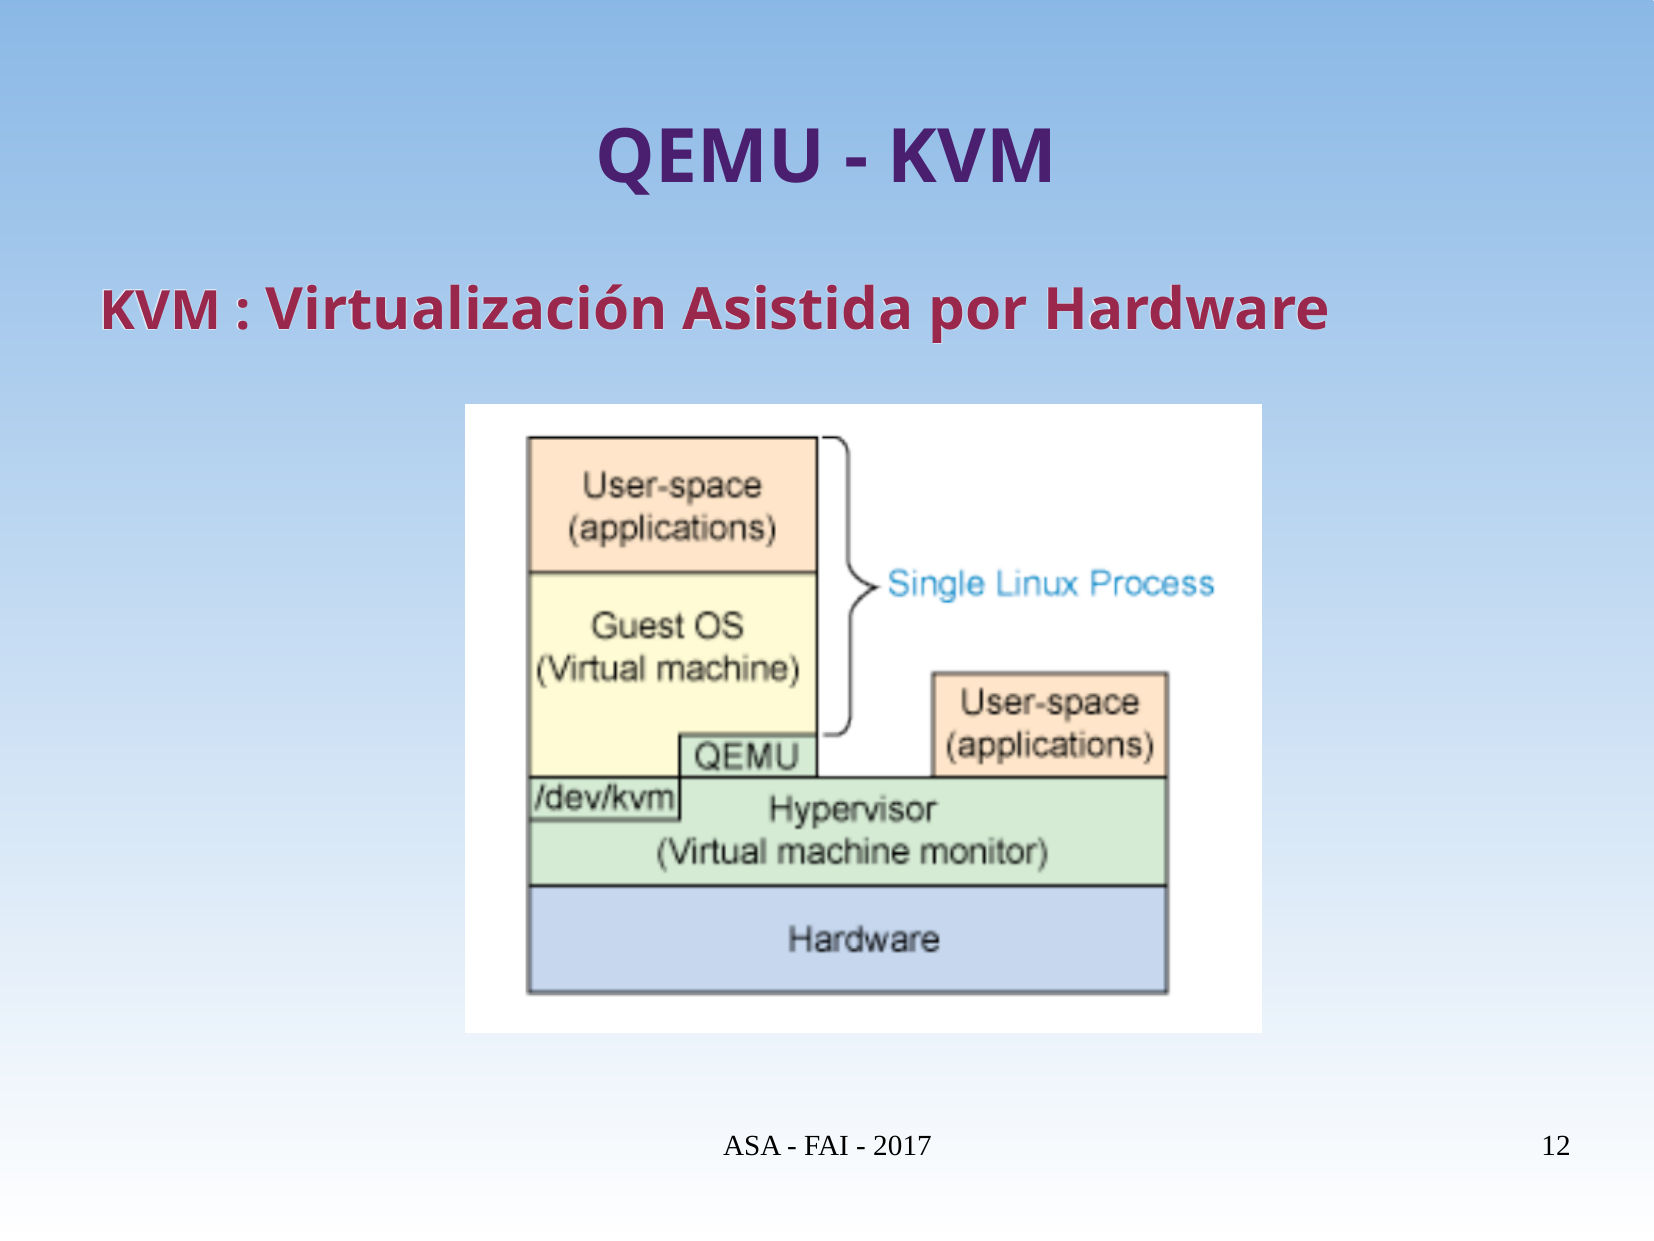

# QEMU - KVM
KVM : Virtualización Asistida por Hardware
ASA - FAI - 2017
12